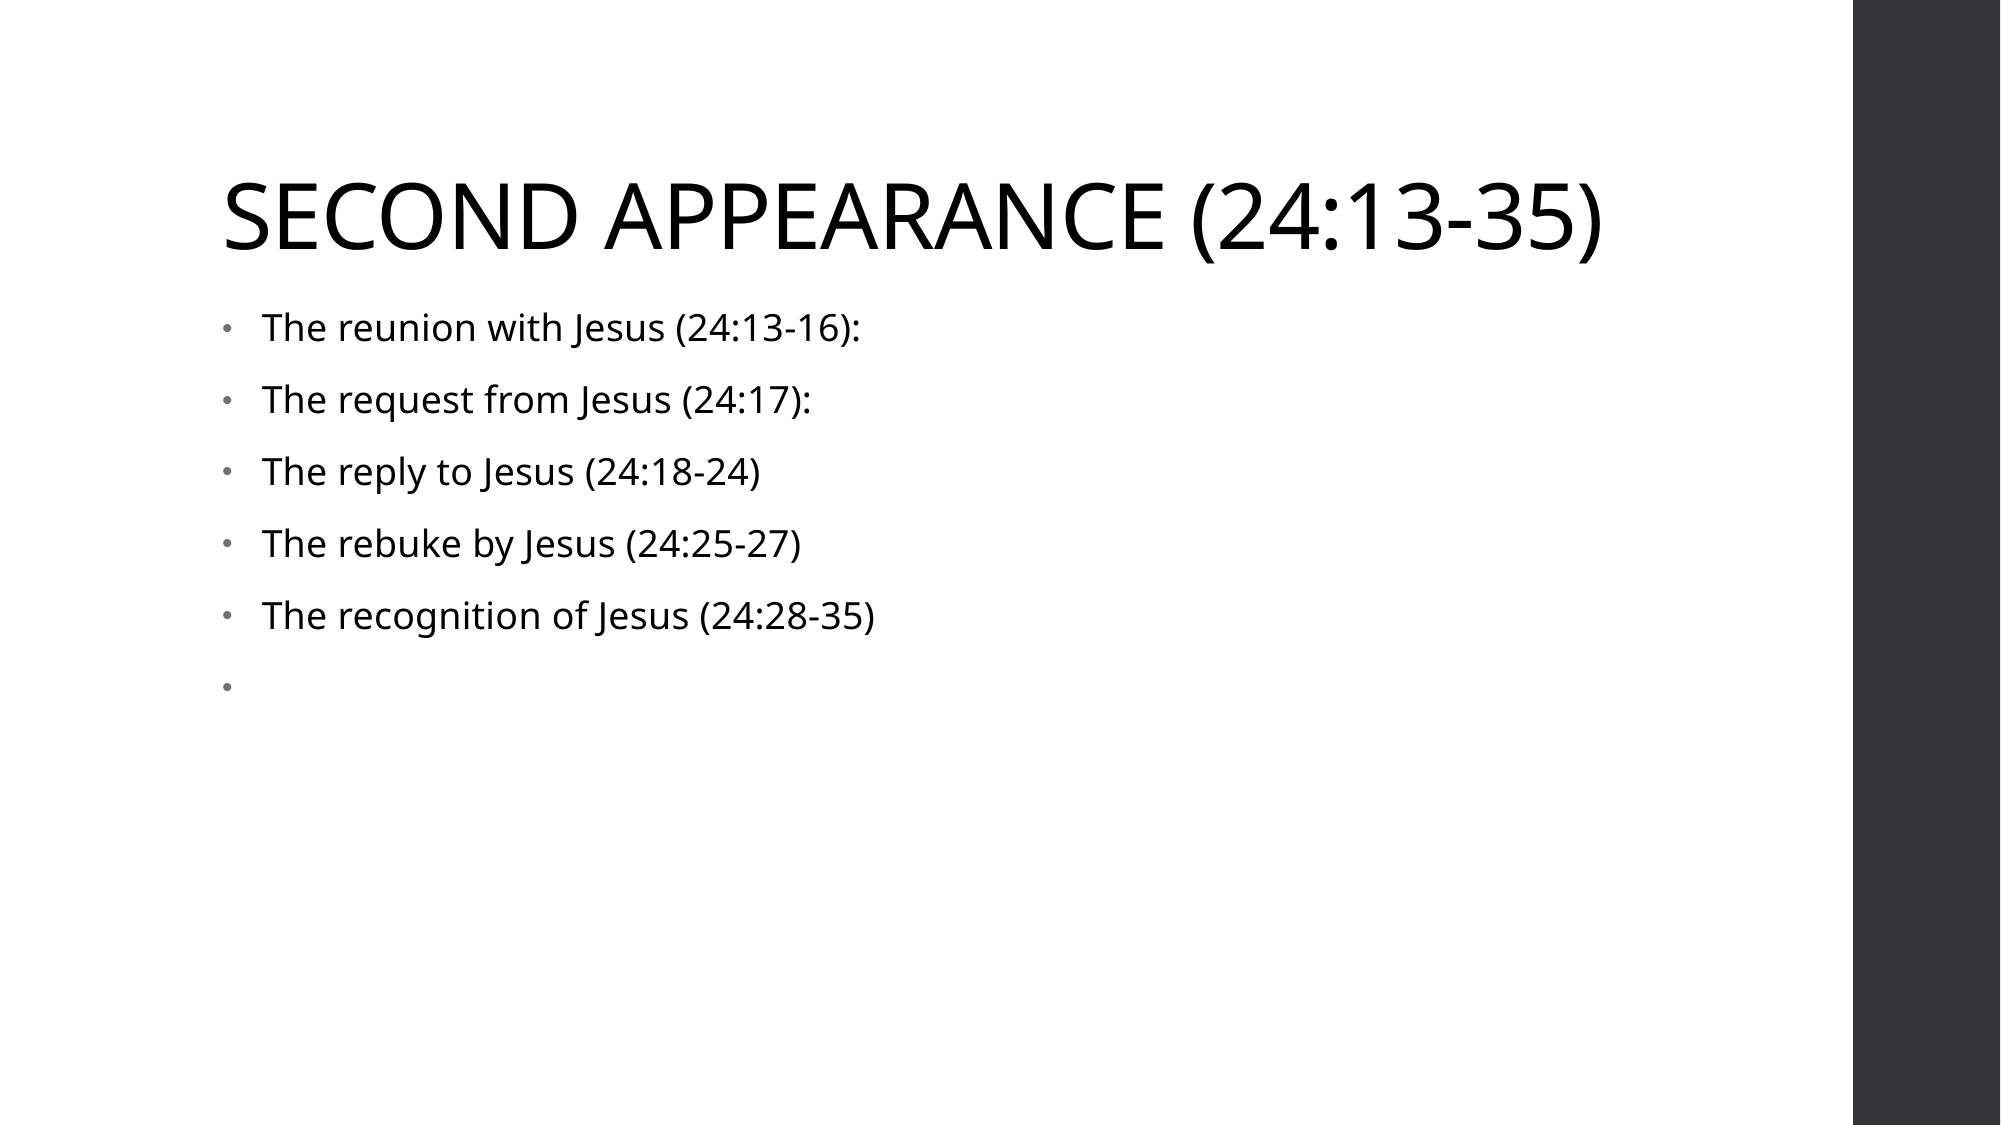

# SECOND APPEARANCE (24:13-35)
 The reunion with Jesus (24:13-16):
 The request from Jesus (24:17):
 The reply to Jesus (24:18-24)
 The rebuke by Jesus (24:25-27)
 The recognition of Jesus (24:28-35)